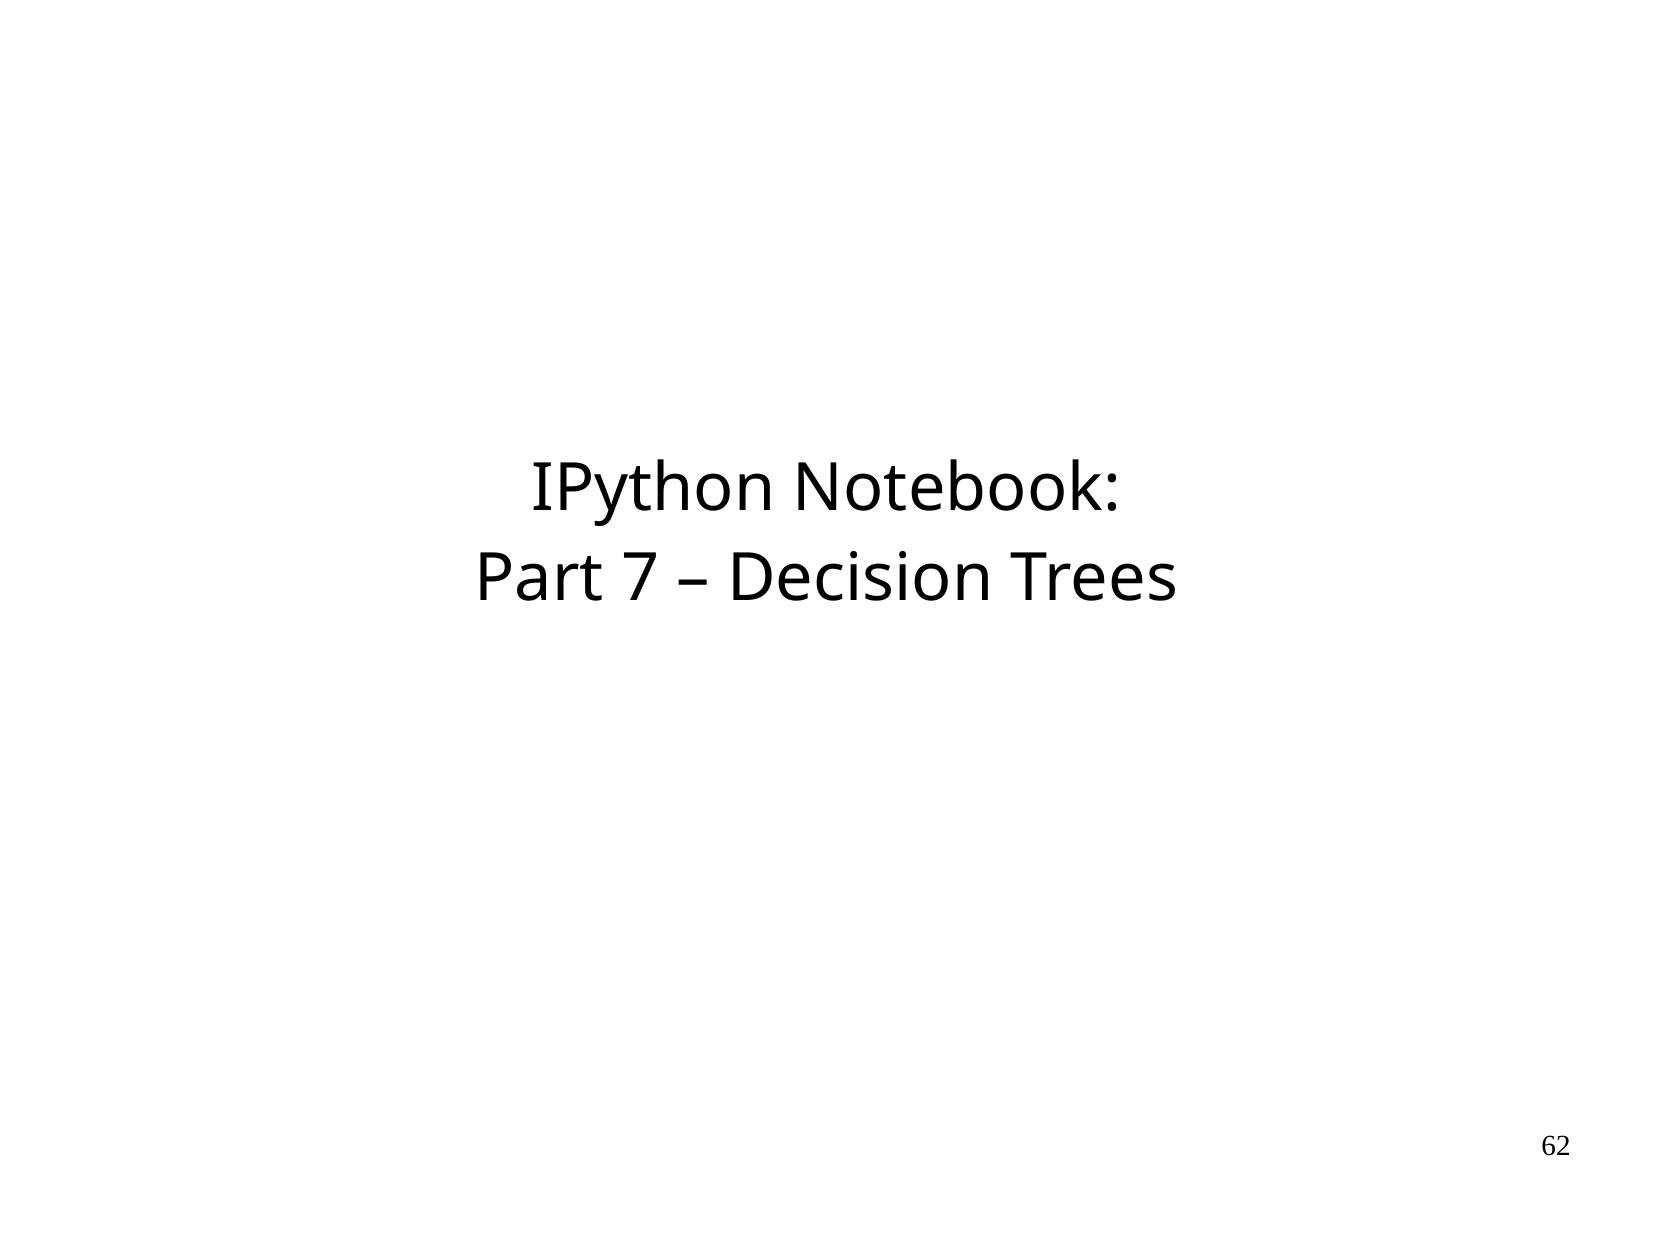

# IPython Notebook:
Part 7 – Decision Trees
62